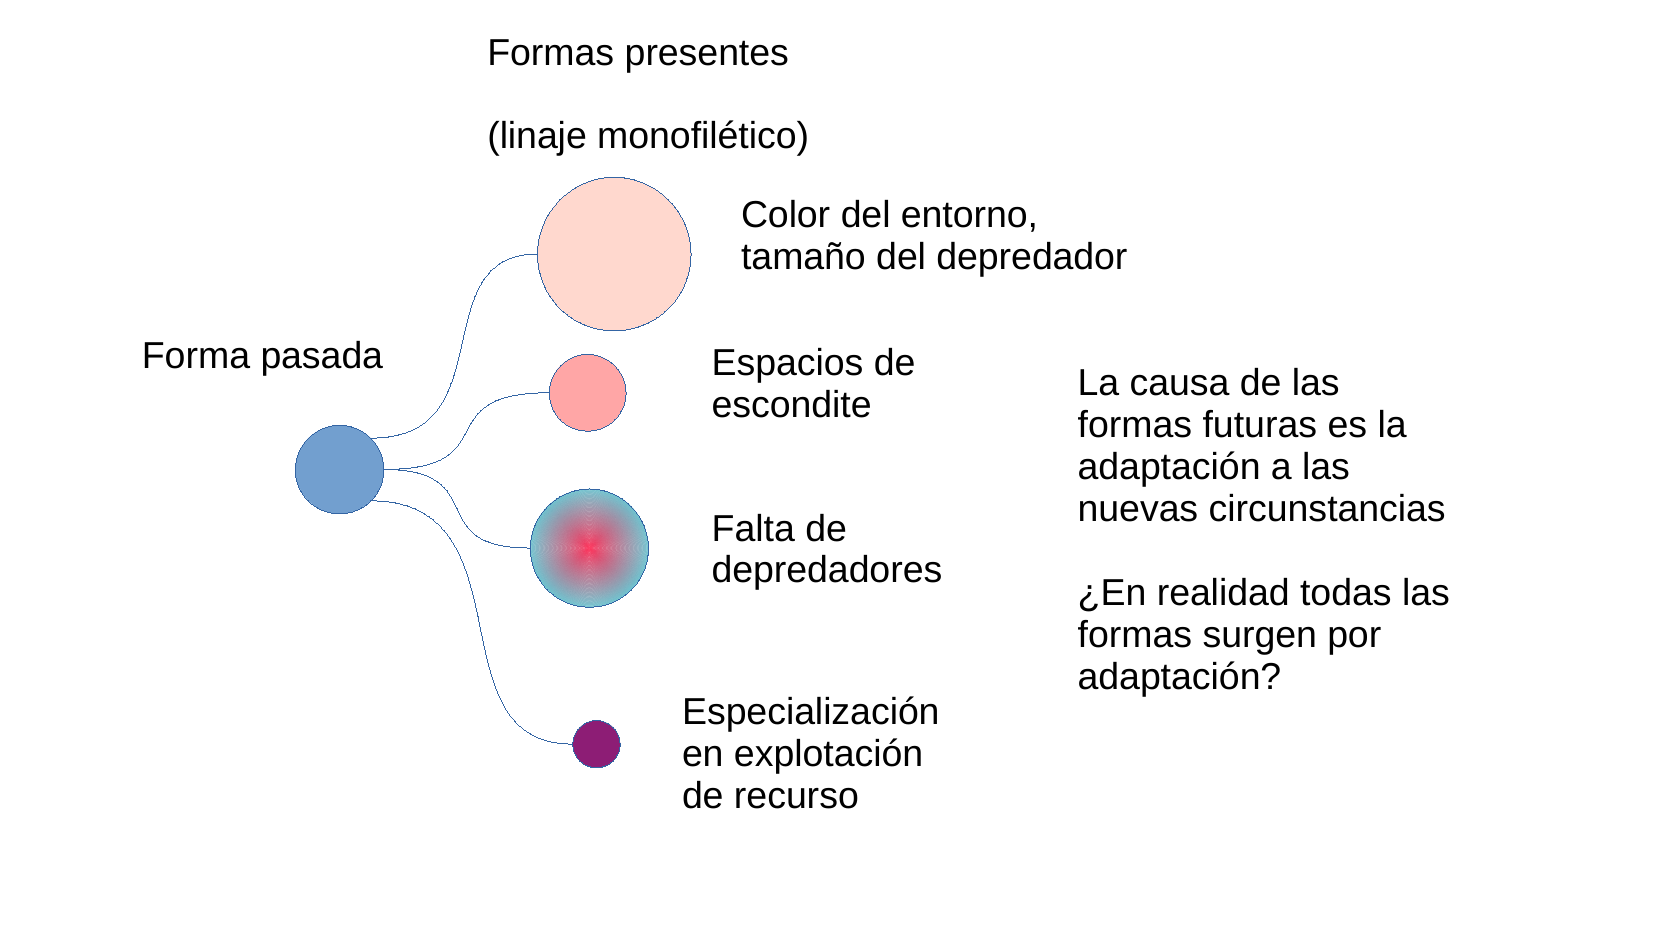

Formas presentes
(linaje monofilético)
Color del entorno, tamaño del depredador
Forma pasada
Espacios de escondite
La causa de las formas futuras es la adaptación a las nuevas circunstancias
¿En realidad todas las formas surgen por adaptación?
Falta de depredadores
Especialización en explotación de recurso